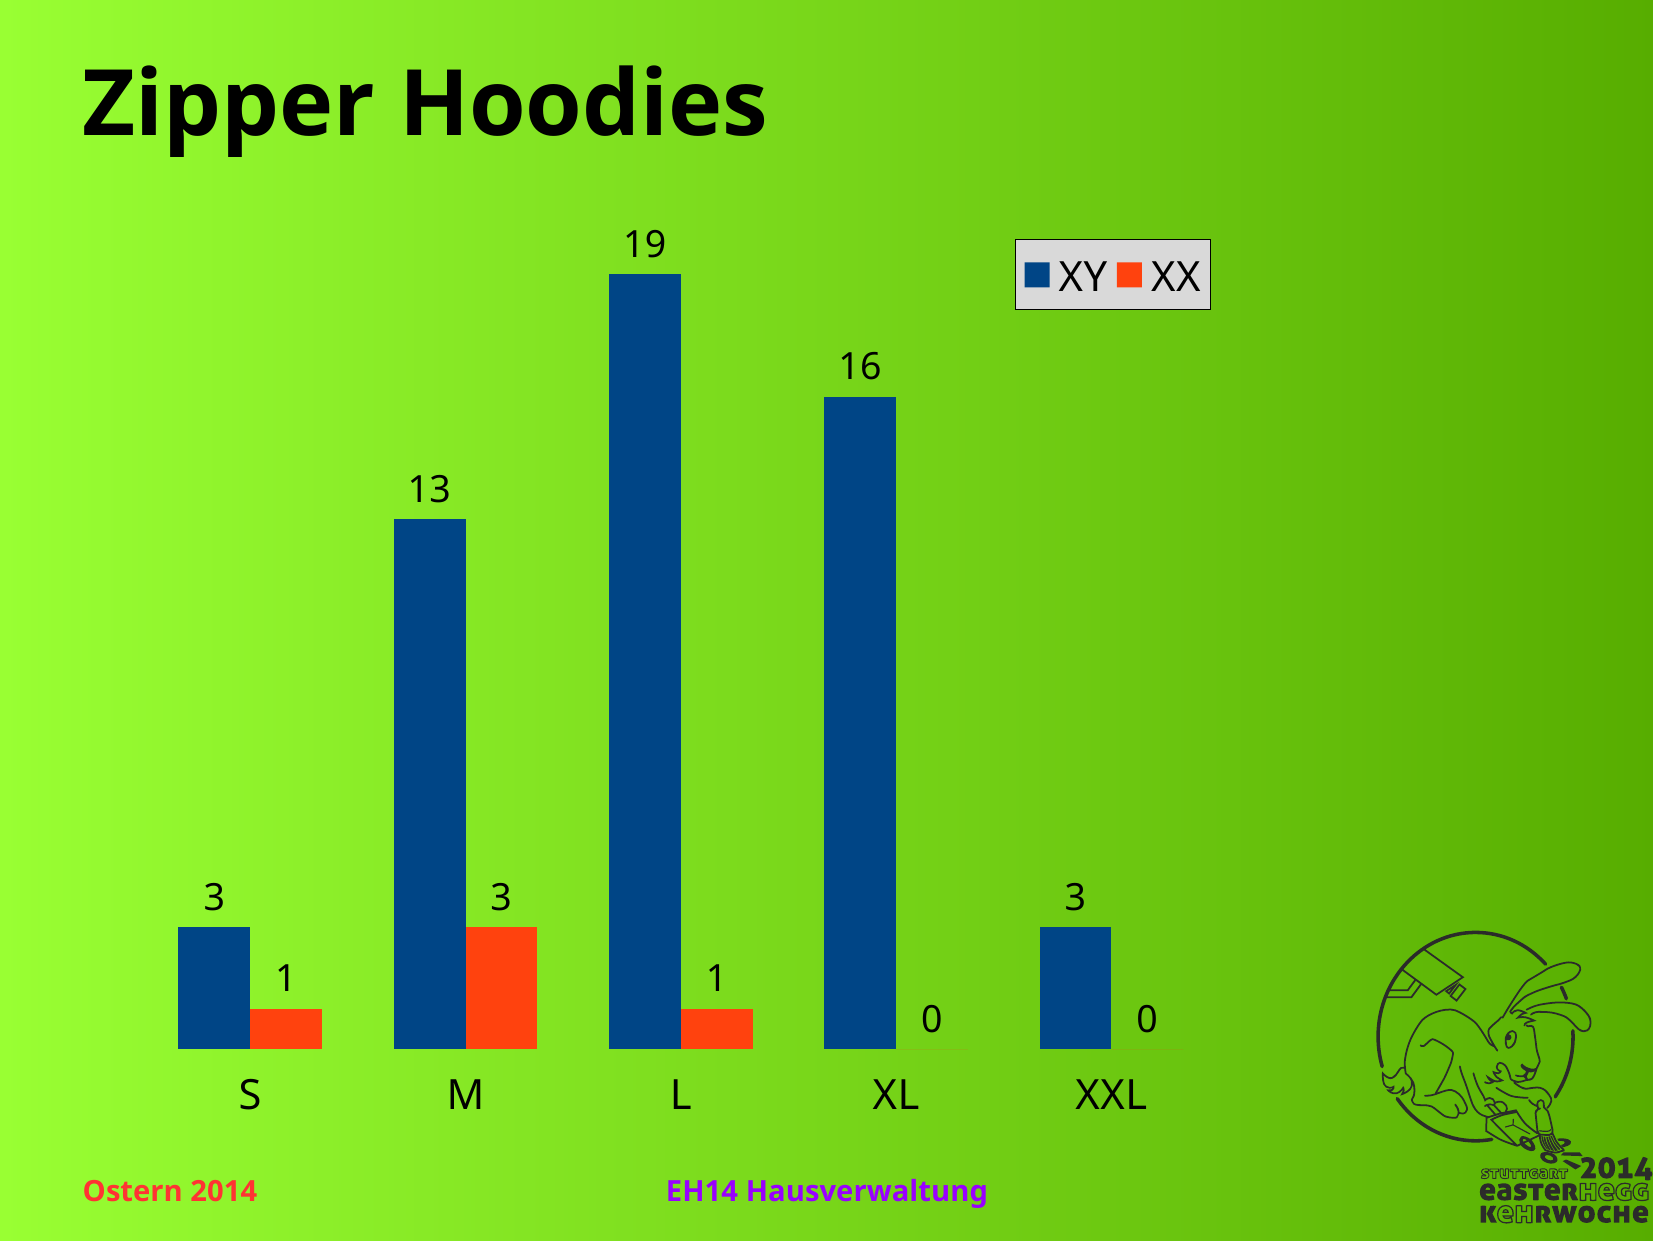

# Zipper Hoodies
### Chart
| Category | XY | XX |
|---|---|---|
| S | 3.0 | 1.0 |
| M | 13.0 | 3.0 |
| L | 19.0 | 1.0 |
| XL | 16.0 | 0.0 |
| XXL | 3.0 | 0.0 |